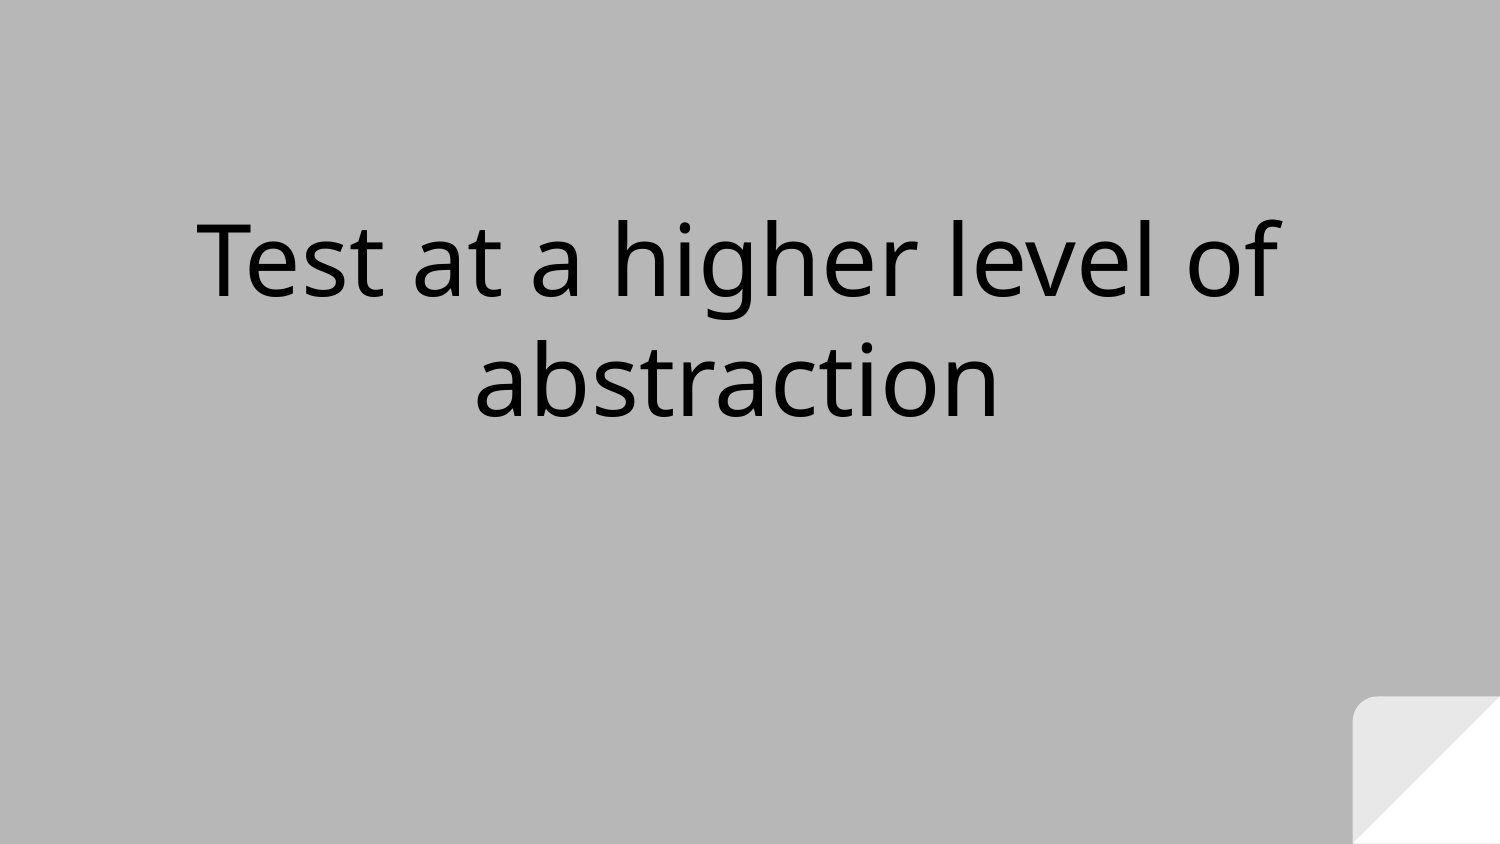

# Test at a higher level of abstraction